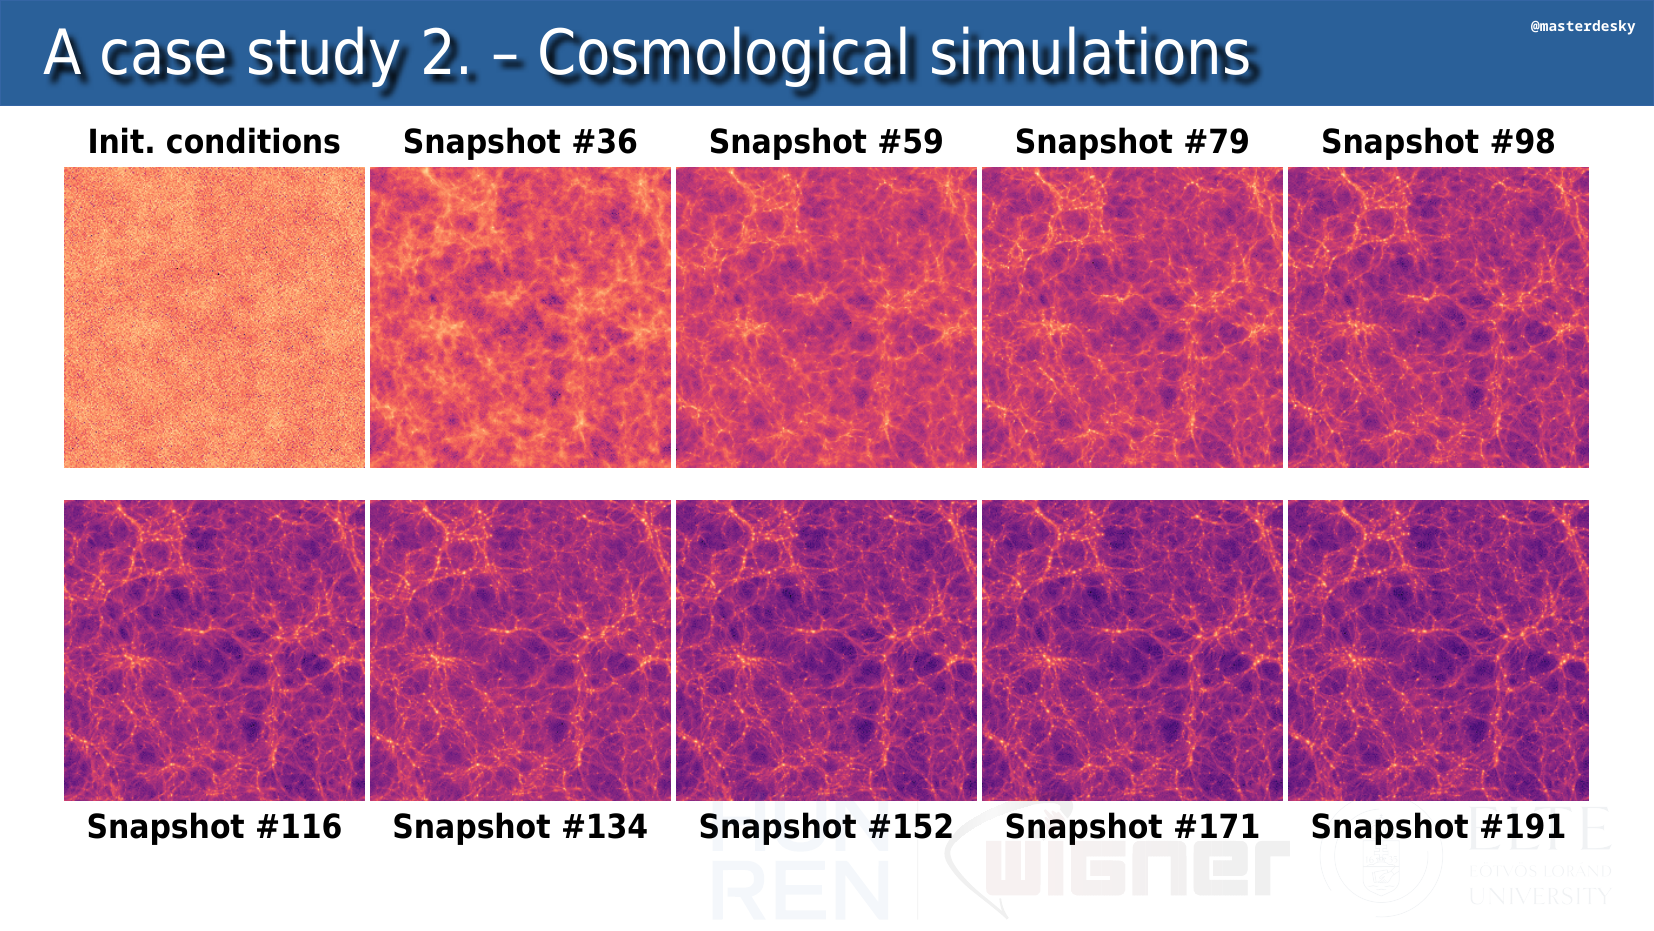

# A case study 2. – Cosmological simulations
@masterdesky
Init. conditions
Snapshot #36
Snapshot #59
Snapshot #79
Snapshot #98
Snapshot #116
Snapshot #134
Snapshot #152
Snapshot #171
Snapshot #191